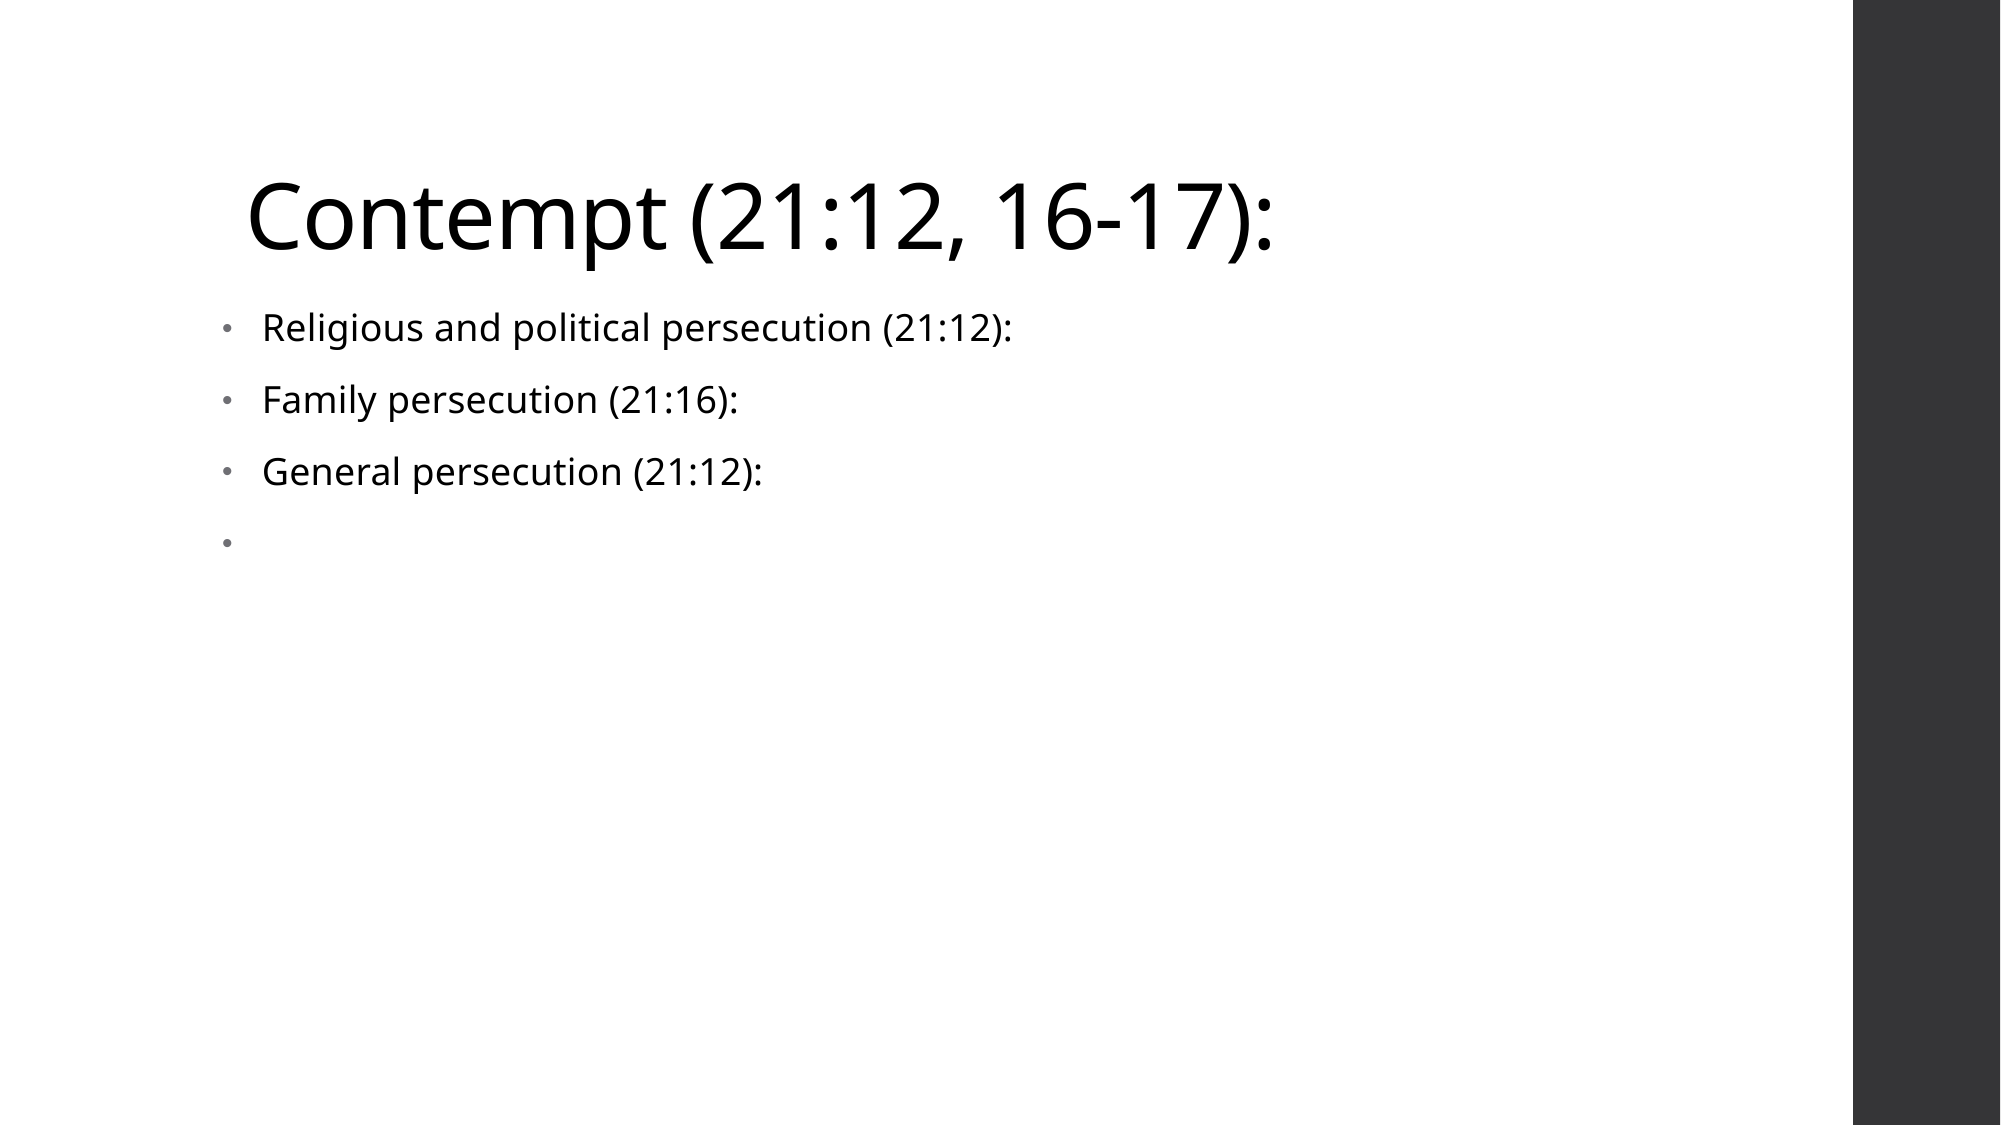

# Contempt (21:12, 16-17):
 Religious and political persecution (21:12):
 Family persecution (21:16):
 General persecution (21:12):